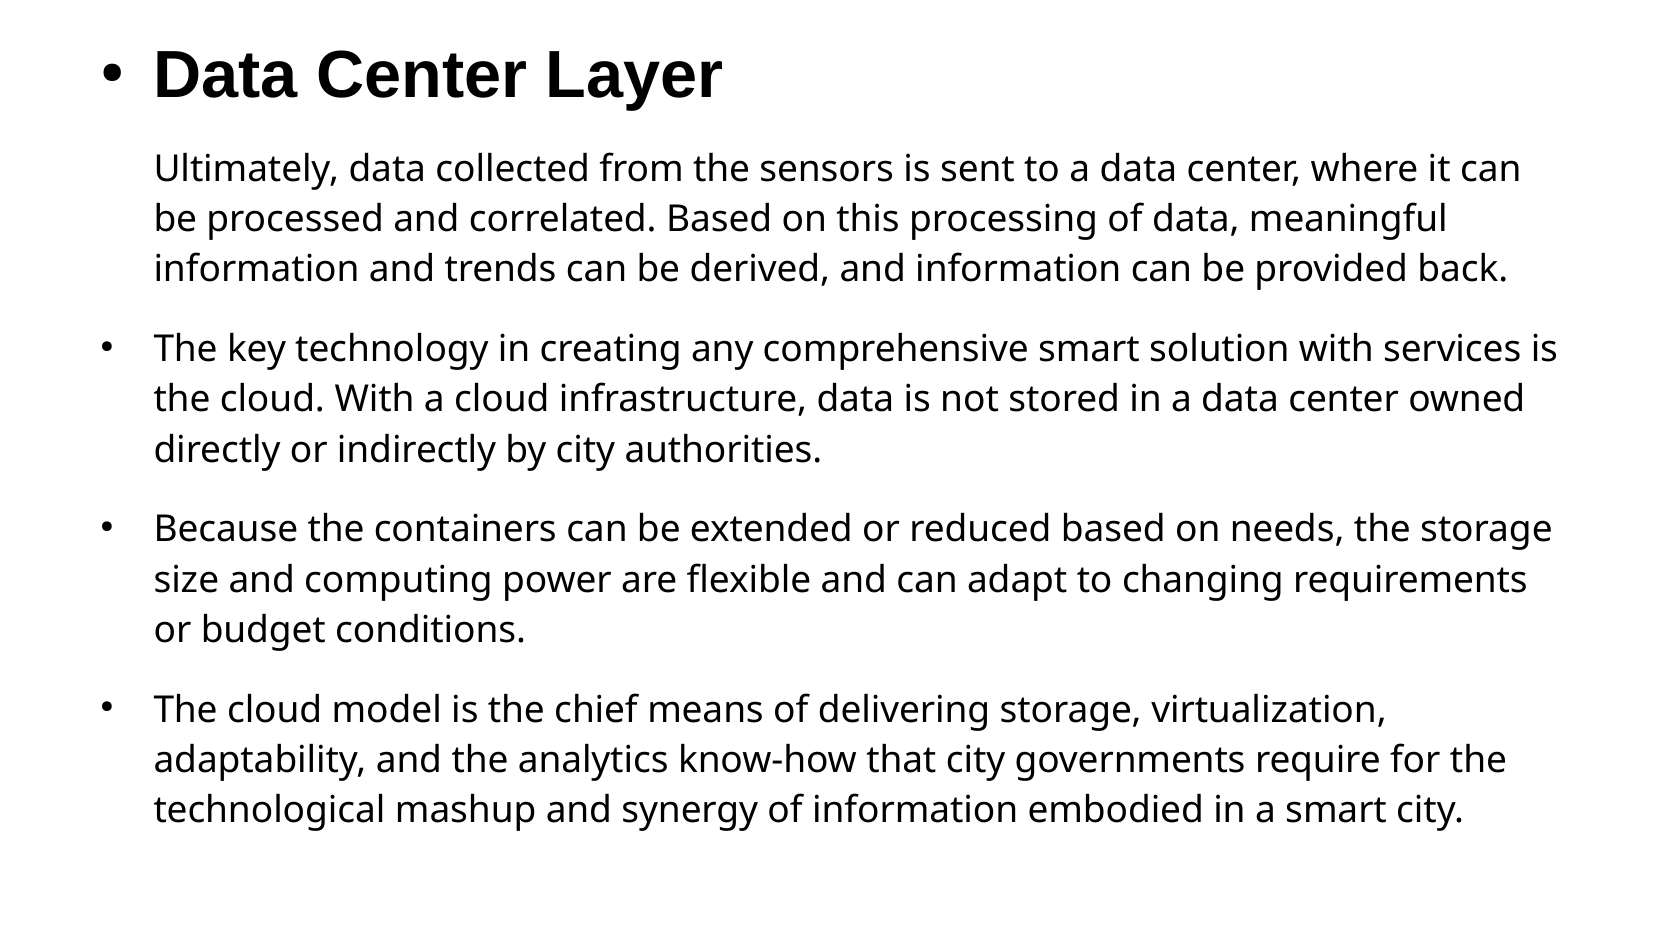

# Data Center Layer
Ultimately, data collected from the sensors is sent to a data center, where it can be processed and correlated. Based on this processing of data, meaningful information and trends can be derived, and information can be provided back.
The key technology in creating any comprehensive smart solution with services is the cloud. With a cloud infrastructure, data is not stored in a data center owned directly or indirectly by city authorities.
Because the containers can be extended or reduced based on needs, the storage size and computing power are flexible and can adapt to changing requirements or budget conditions.
The cloud model is the chief means of delivering storage, virtualization, adaptability, and the analytics know-how that city governments require for the technological mashup and synergy of information embodied in a smart city.